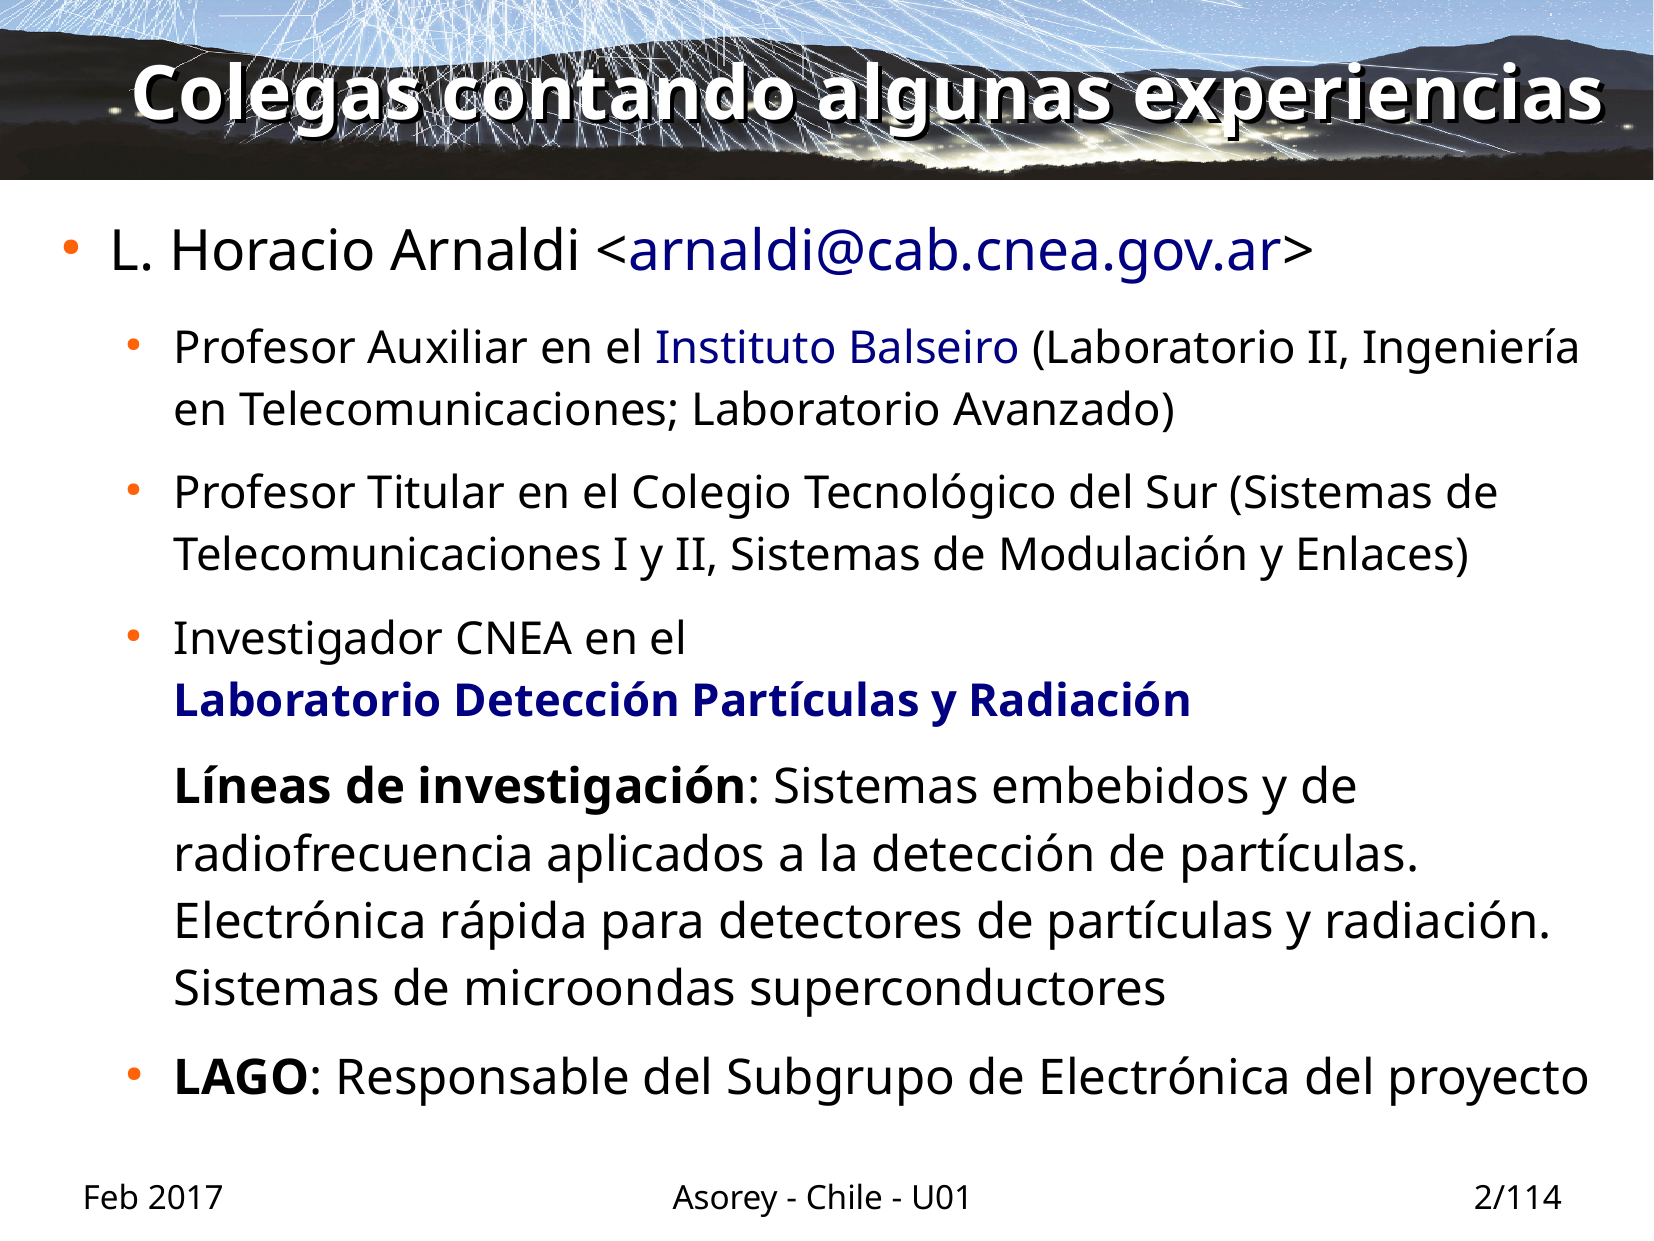

# Colegas contando algunas experiencias
L. Horacio Arnaldi <arnaldi@cab.cnea.gov.ar>
Profesor Auxiliar en el Instituto Balseiro (Laboratorio II, Ingeniería en Telecomunicaciones; Laboratorio Avanzado)
Profesor Titular en el Colegio Tecnológico del Sur (Sistemas de Telecomunicaciones I y II, Sistemas de Modulación y Enlaces)
Investigador CNEA en el Laboratorio Detección Partículas y Radiación
Líneas de investigación: Sistemas embebidos y de radiofrecuencia aplicados a la detección de partículas. Electrónica rápida para detectores de partículas y radiación. Sistemas de microondas superconductores
LAGO: Responsable del Subgrupo de Electrónica del proyecto
Feb 2017
Asorey - Chile - U01
2